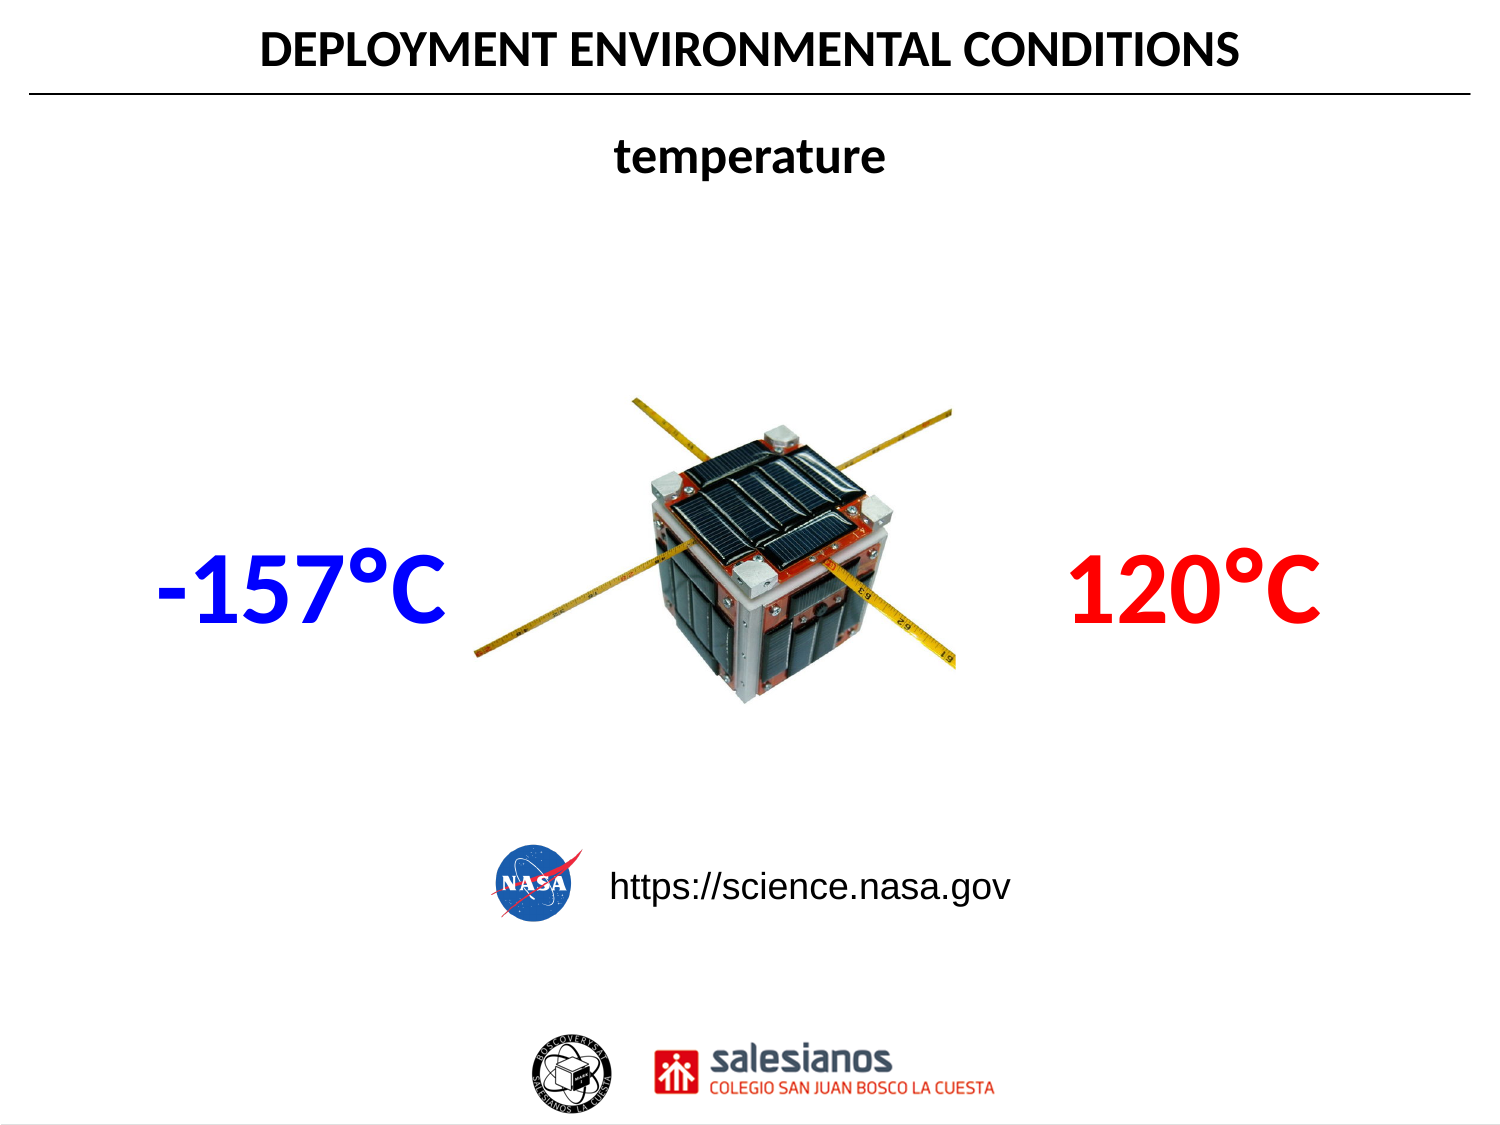

DEPLOYMENT ENVIRONMENTAL CONDITIONS
temperature
-157°C
120°C
https://science.nasa.gov